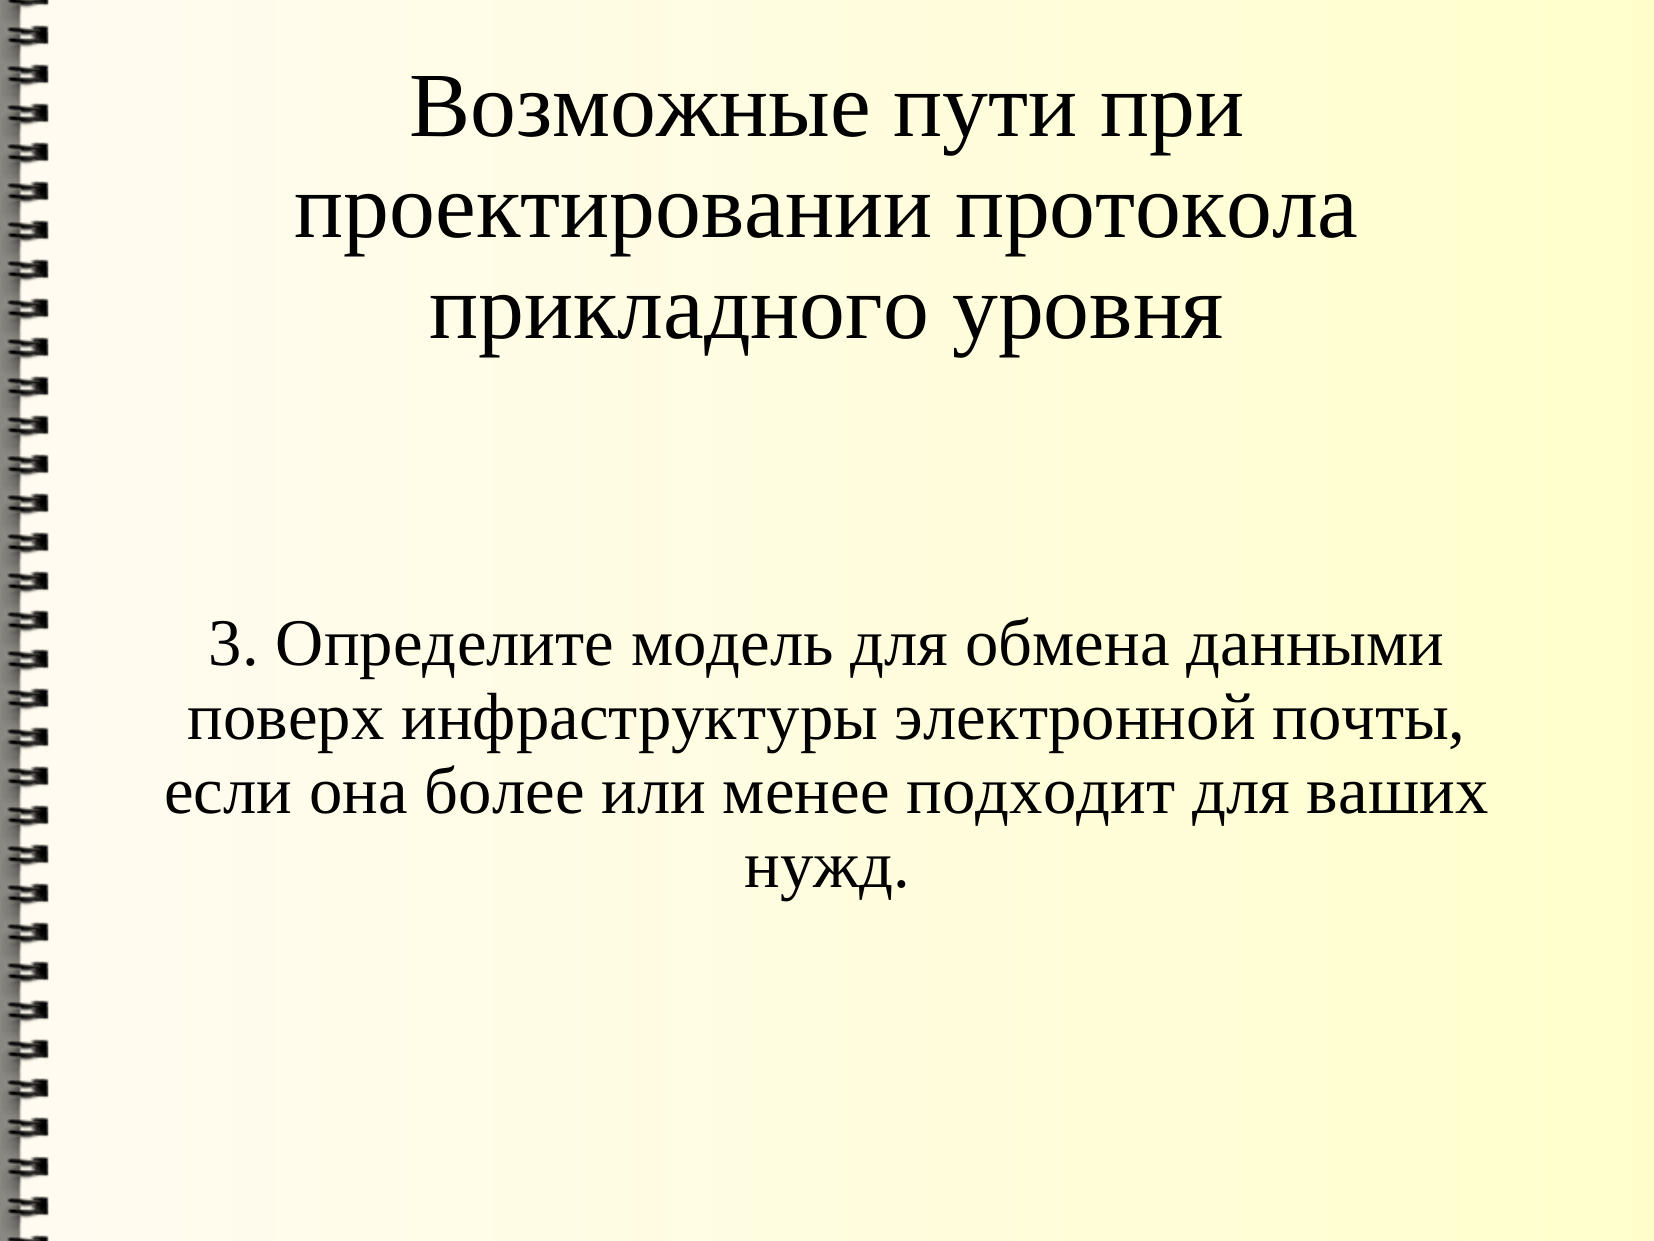

# Возможные пути при проектировании протокола прикладного уровня
3. Определите модель для обмена данными поверх инфраструктуры электронной почты, если она более или менее подходит для ваших нужд.